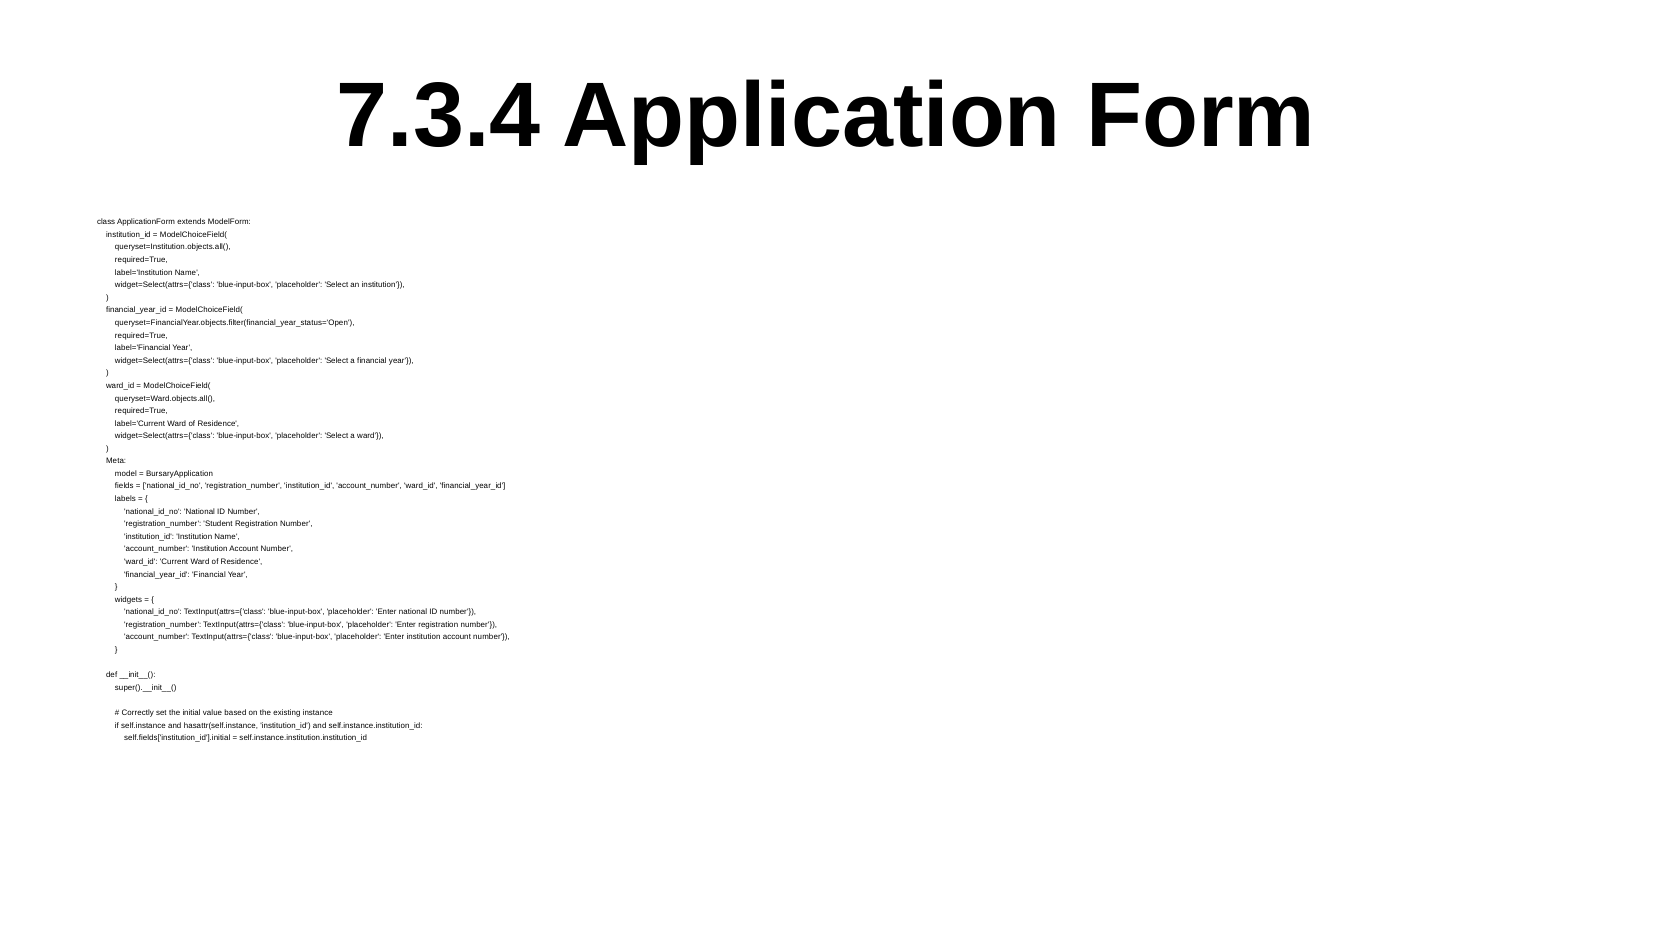

# 7.3.4 Application Form
class ApplicationForm extends ModelForm:
 institution_id = ModelChoiceField(
 queryset=Institution.objects.all(),
 required=True,
 label='Institution Name',
 widget=Select(attrs={'class': 'blue-input-box', 'placeholder': 'Select an institution'}),
 )
 financial_year_id = ModelChoiceField(
 queryset=FinancialYear.objects.filter(financial_year_status='Open'),
 required=True,
 label='Financial Year',
 widget=Select(attrs={'class': 'blue-input-box', 'placeholder': 'Select a financial year'}),
 )
 ward_id = ModelChoiceField(
 queryset=Ward.objects.all(),
 required=True,
 label='Current Ward of Residence',
 widget=Select(attrs={'class': 'blue-input-box', 'placeholder': 'Select a ward'}),
 )
 Meta:
 model = BursaryApplication
 fields = ['national_id_no', 'registration_number', 'institution_id', 'account_number', 'ward_id', 'financial_year_id']
 labels = {
 'national_id_no': 'National ID Number',
 'registration_number': 'Student Registration Number',
 'institution_id': 'Institution Name',
 'account_number': 'Institution Account Number',
 'ward_id': 'Current Ward of Residence',
 'financial_year_id': 'Financial Year',
 }
 widgets = {
 'national_id_no': TextInput(attrs={'class': 'blue-input-box', 'placeholder': 'Enter national ID number'}),
 'registration_number': TextInput(attrs={'class': 'blue-input-box', 'placeholder': 'Enter registration number'}),
 'account_number': TextInput(attrs={'class': 'blue-input-box', 'placeholder': 'Enter institution account number'}),
 }
 def __init__():
 super().__init__()
 # Correctly set the initial value based on the existing instance
 if self.instance and hasattr(self.instance, 'institution_id') and self.instance.institution_id:
 self.fields['institution_id'].initial = self.instance.institution.institution_id